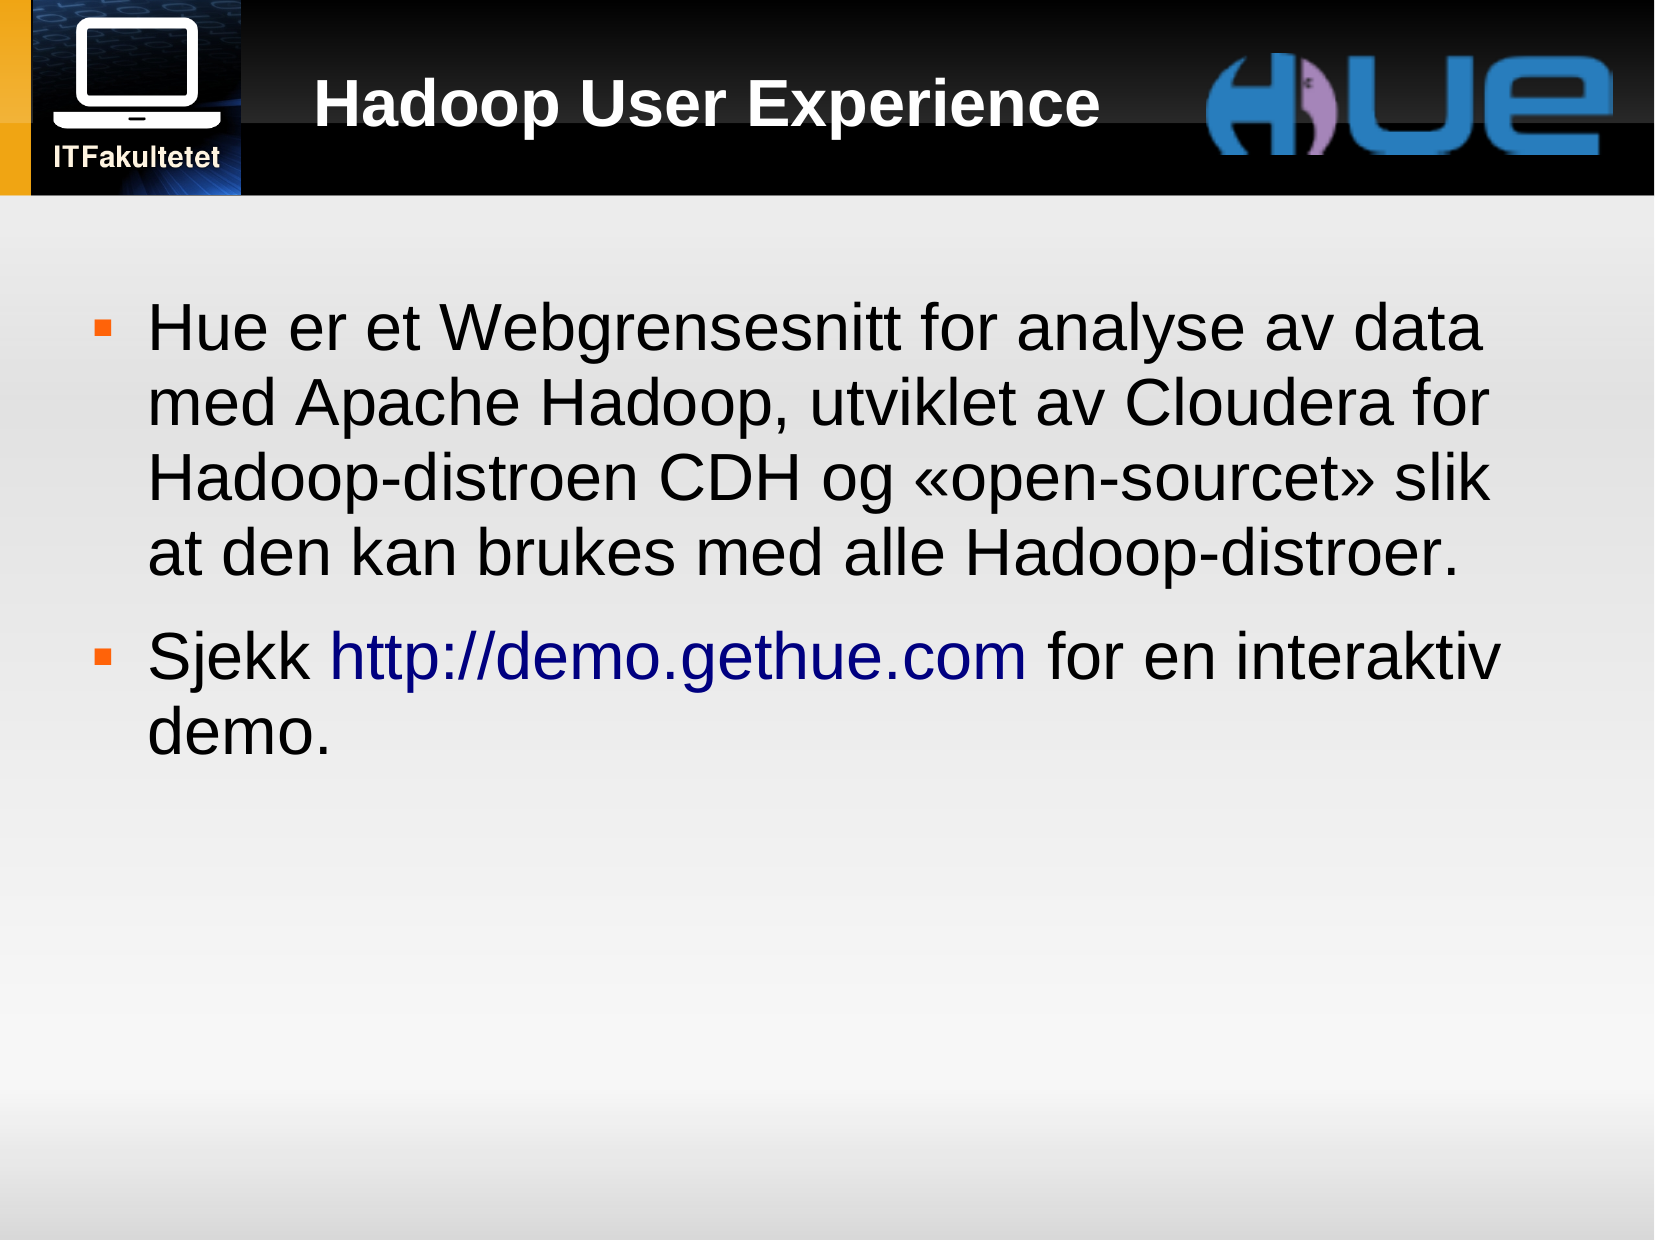

Hadoop User Experience
Hue er et Webgrensesnitt for analyse av data

med Apache Hadoop, utviklet av Cloudera for
Hadoop-distroen CDH og «open-sourcet» slik
at den kan brukes med alle Hadoop-distroer.
Sjekk http://demo.gethue.com for en interaktiv

demo.